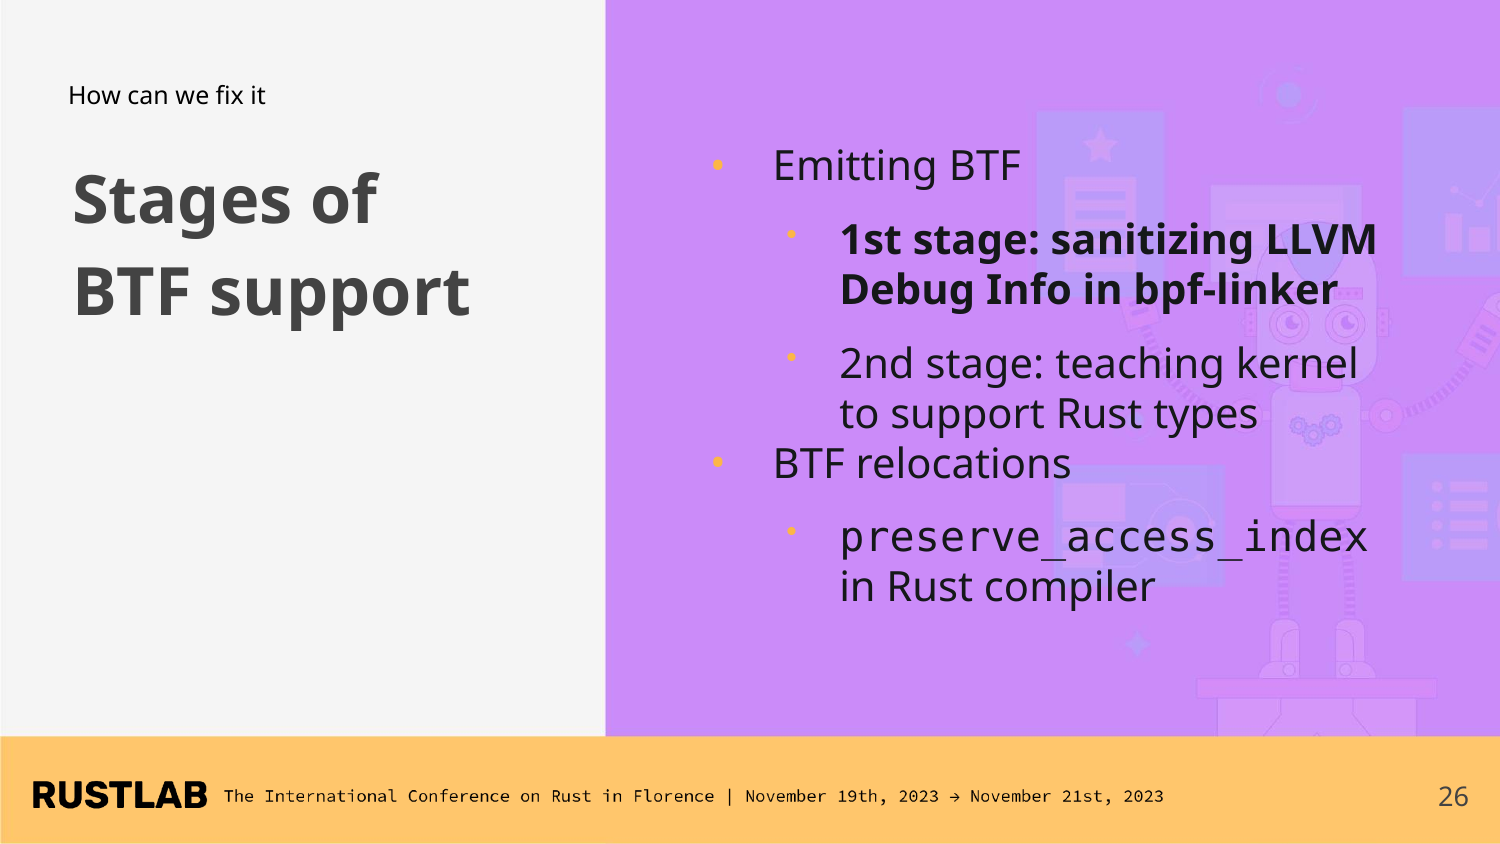

How can we fix it
Emitting BTF
1st stage: sanitizing LLVM Debug Info in bpf-linker
2nd stage: teaching kernel to support Rust types
BTF relocations
preserve_access_index in Rust compiler
# Stages of BTF support